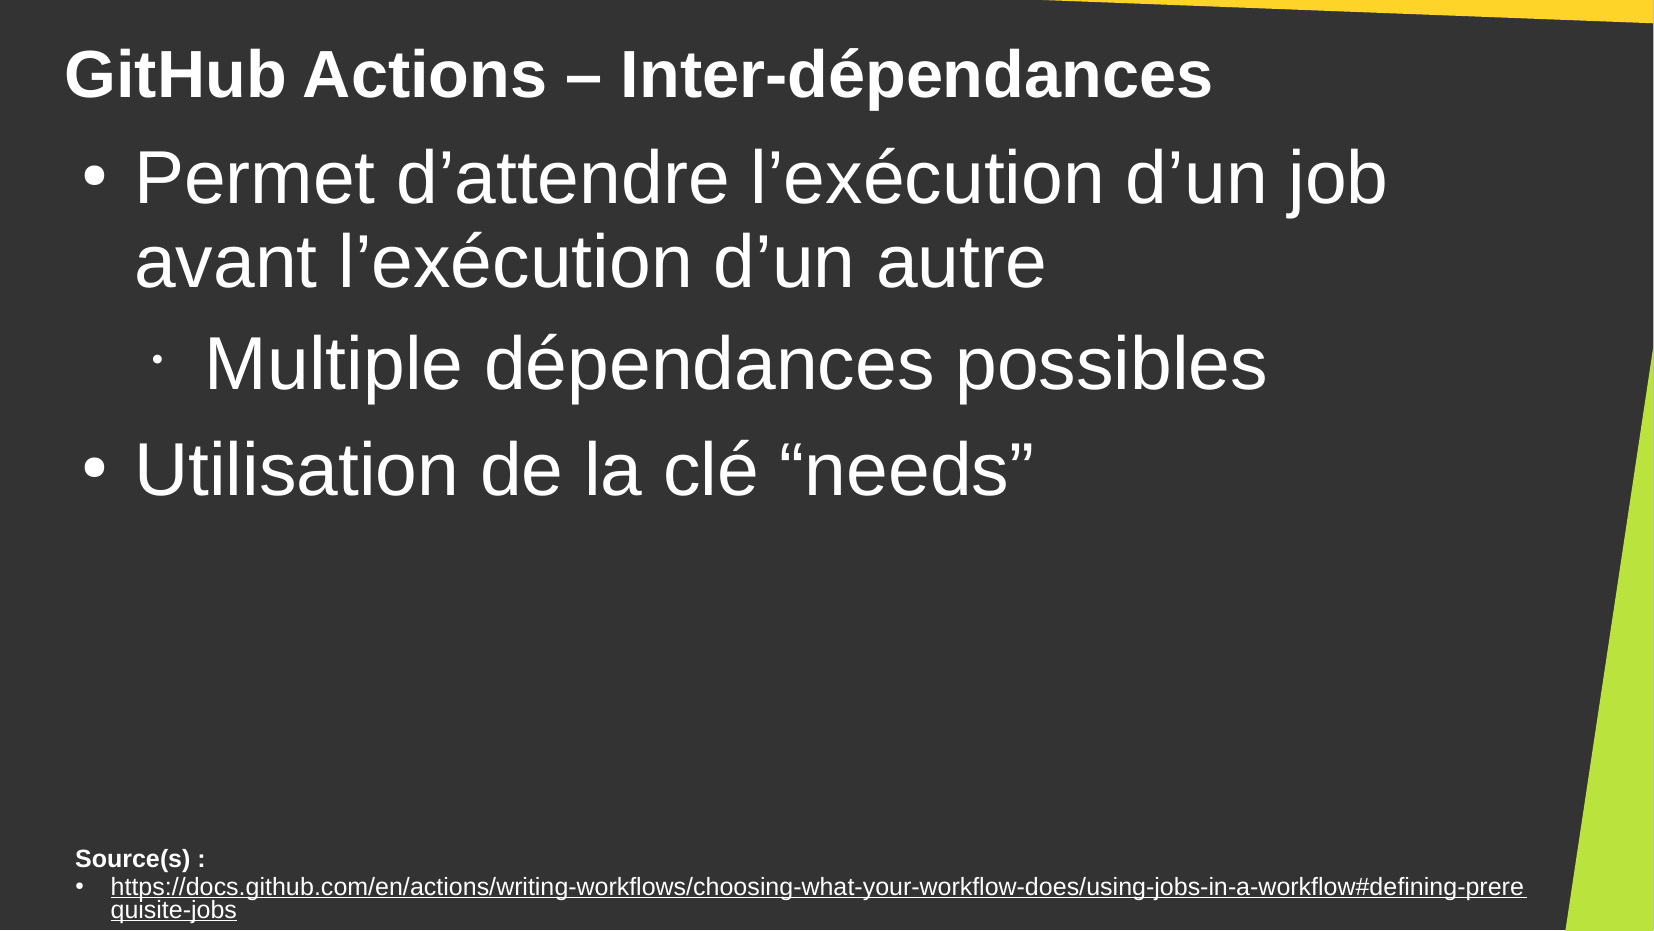

# GitHub Actions – Inter-dépendances
Permet d’attendre l’exécution d’un job avant l’exécution d’un autre
Multiple dépendances possibles
Utilisation de la clé “needs”
Source(s) :
https://docs.github.com/en/actions/writing-workflows/choosing-what-your-workflow-does/using-jobs-in-a-workflow#defining-prerequisite-jobs